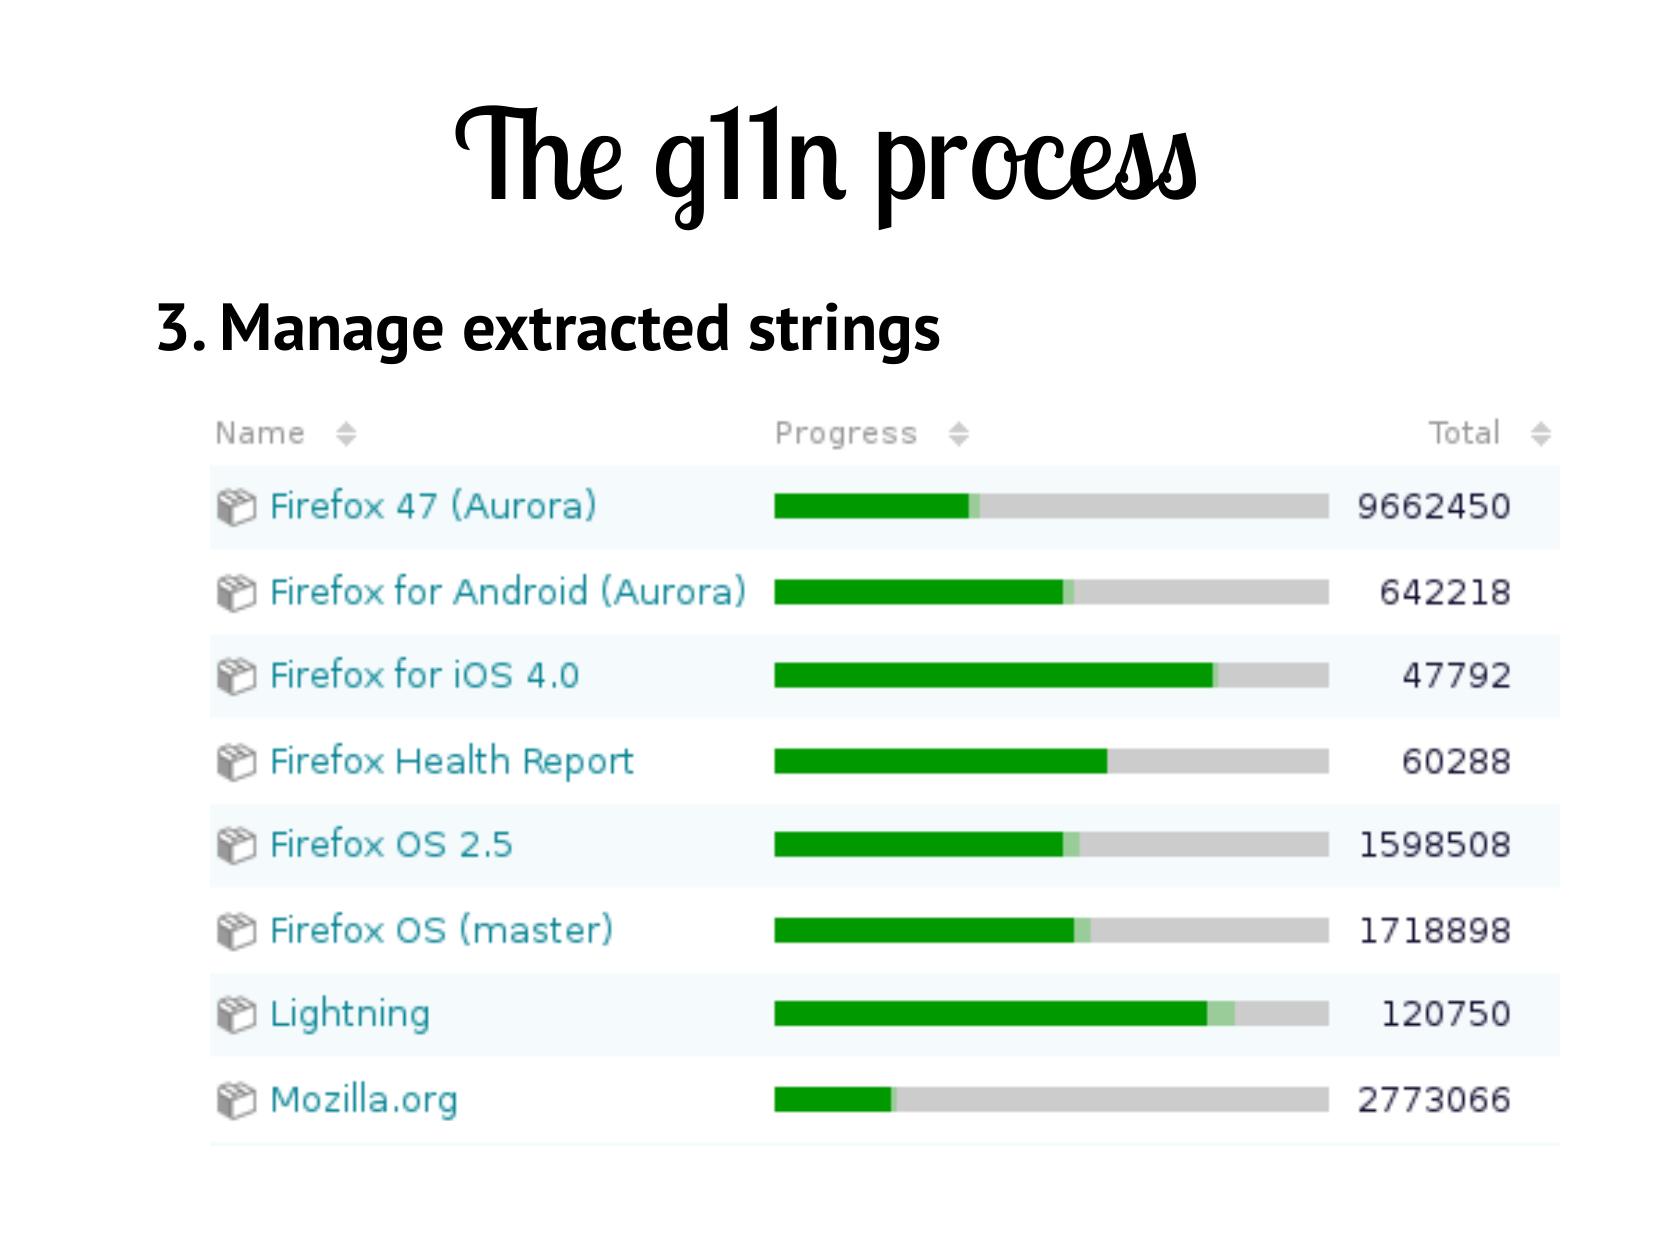

# The g11n process
3. Manage extracted strings